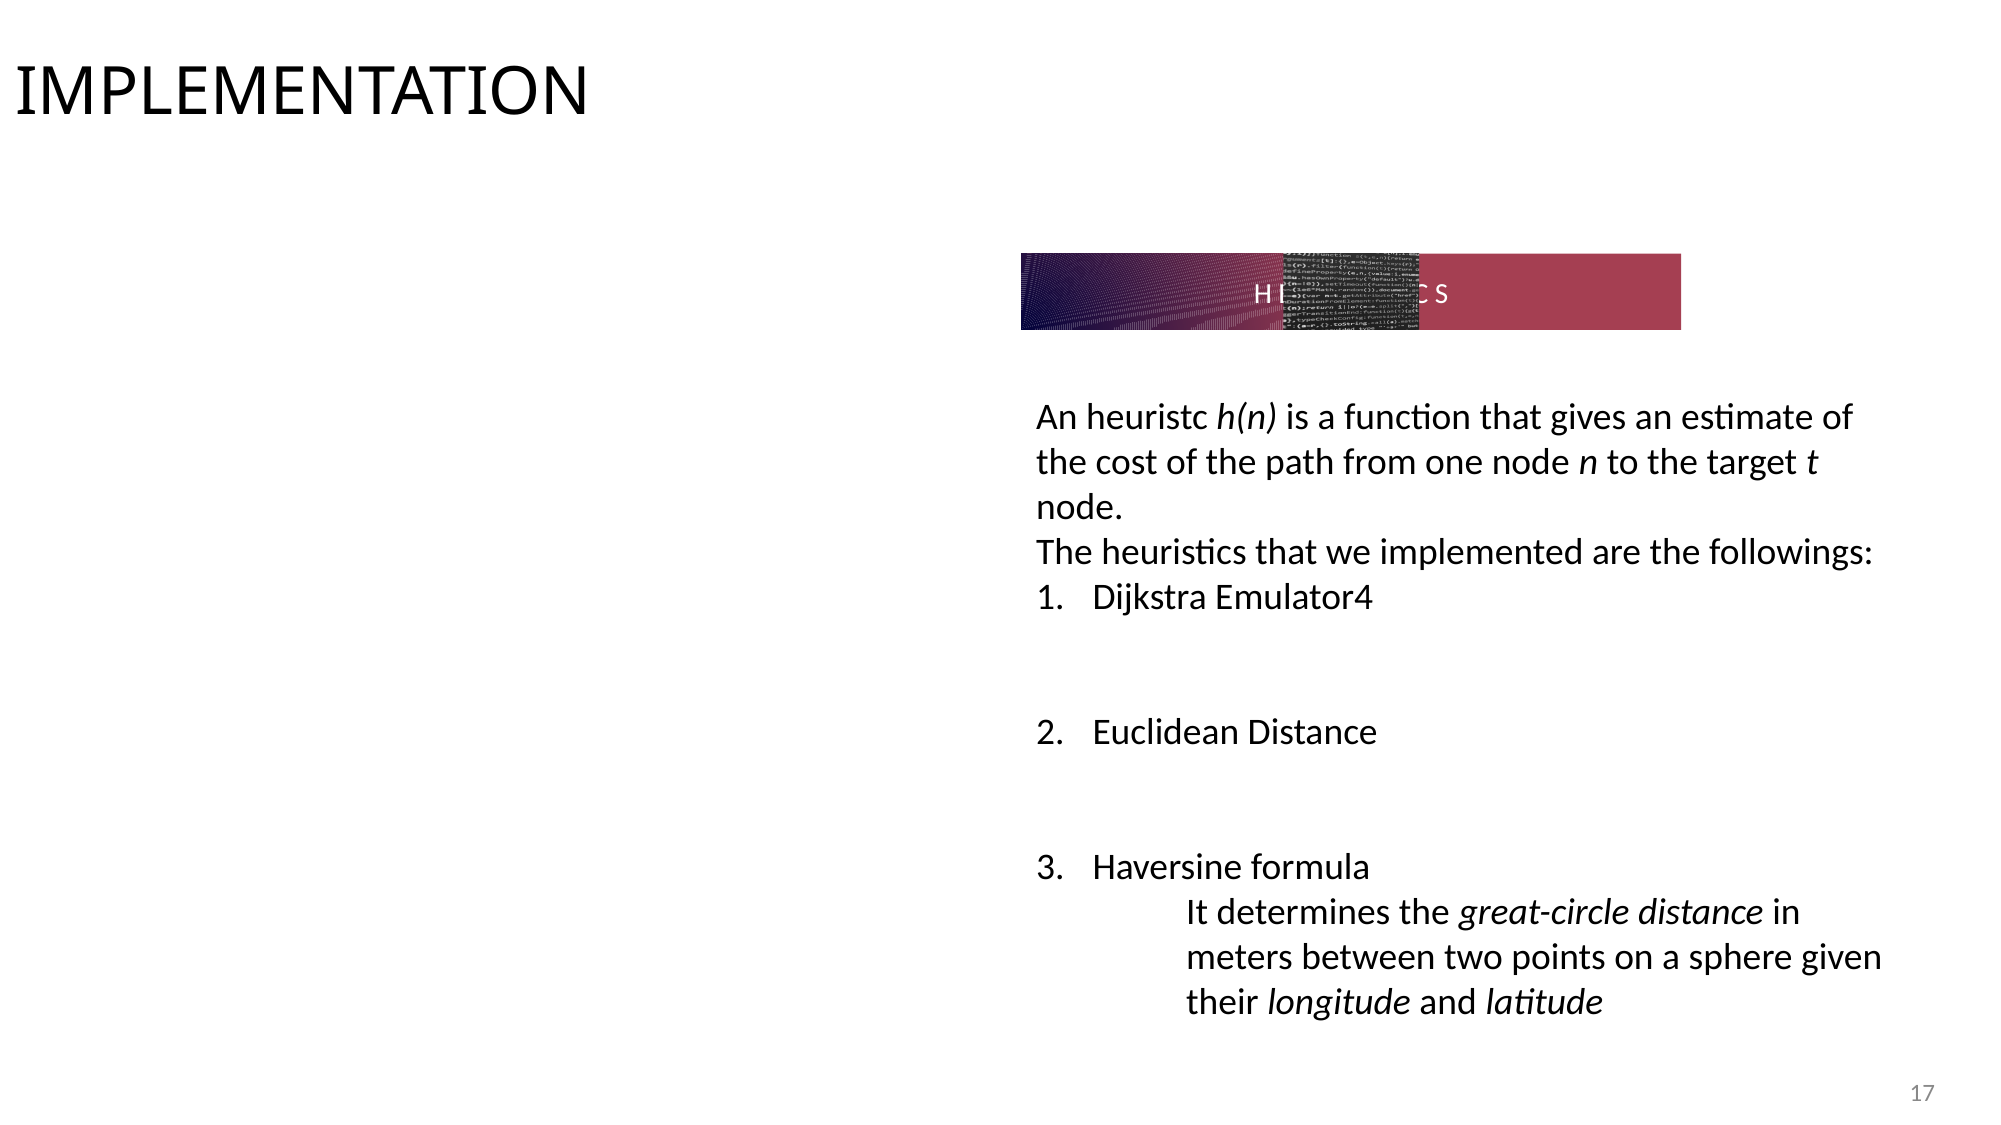

# implementation
HEURISTICS
An heuristc h(n) is a function that gives an estimate of the cost of the path from one node n to the target t node.
The heuristics that we implemented are the followings:
Dijkstra Emulator4
Euclidean Distance
Haversine formula
It determines the great-circle distance in meters between two points on a sphere given their longitude and latitude